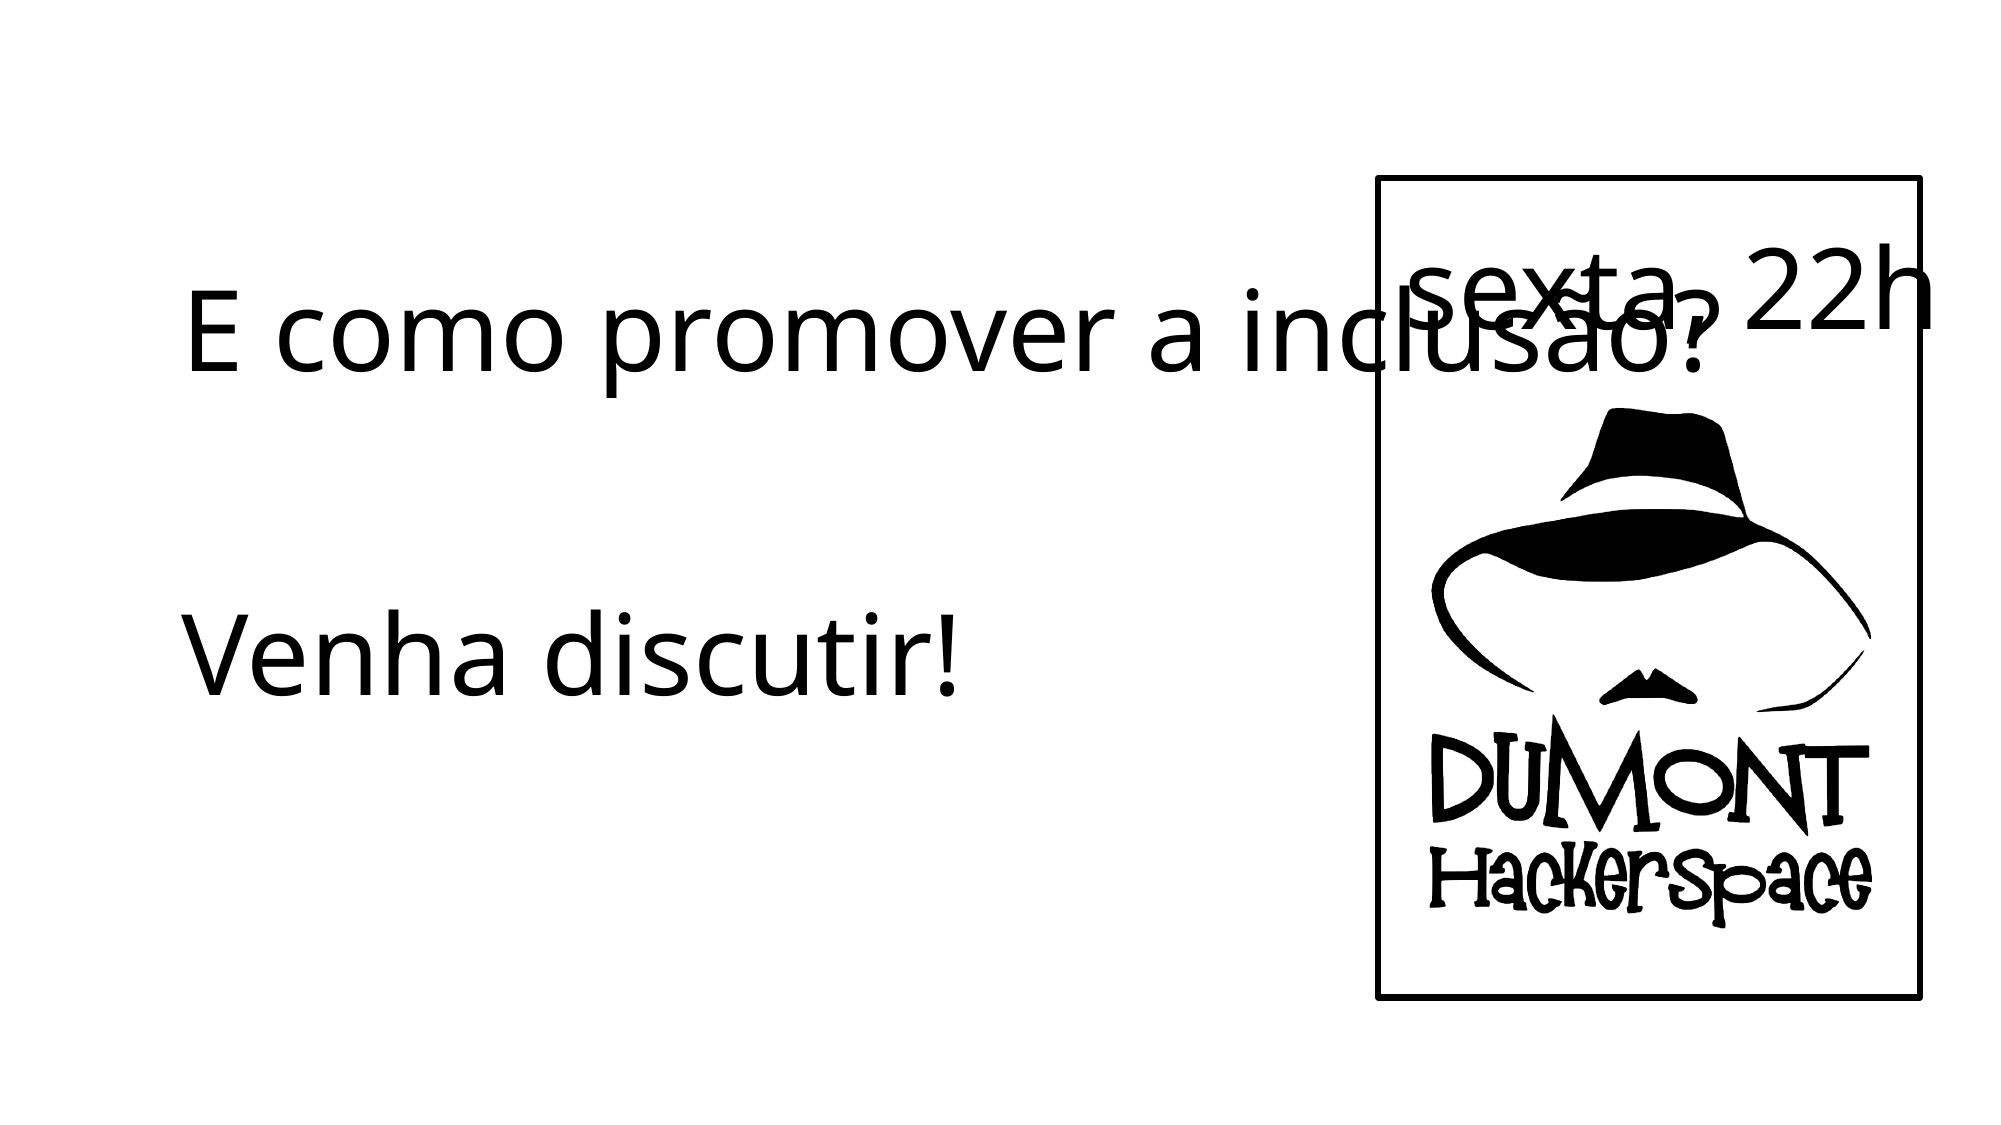

sexta, 22h
E como promover a inclusão?
Venha discutir!